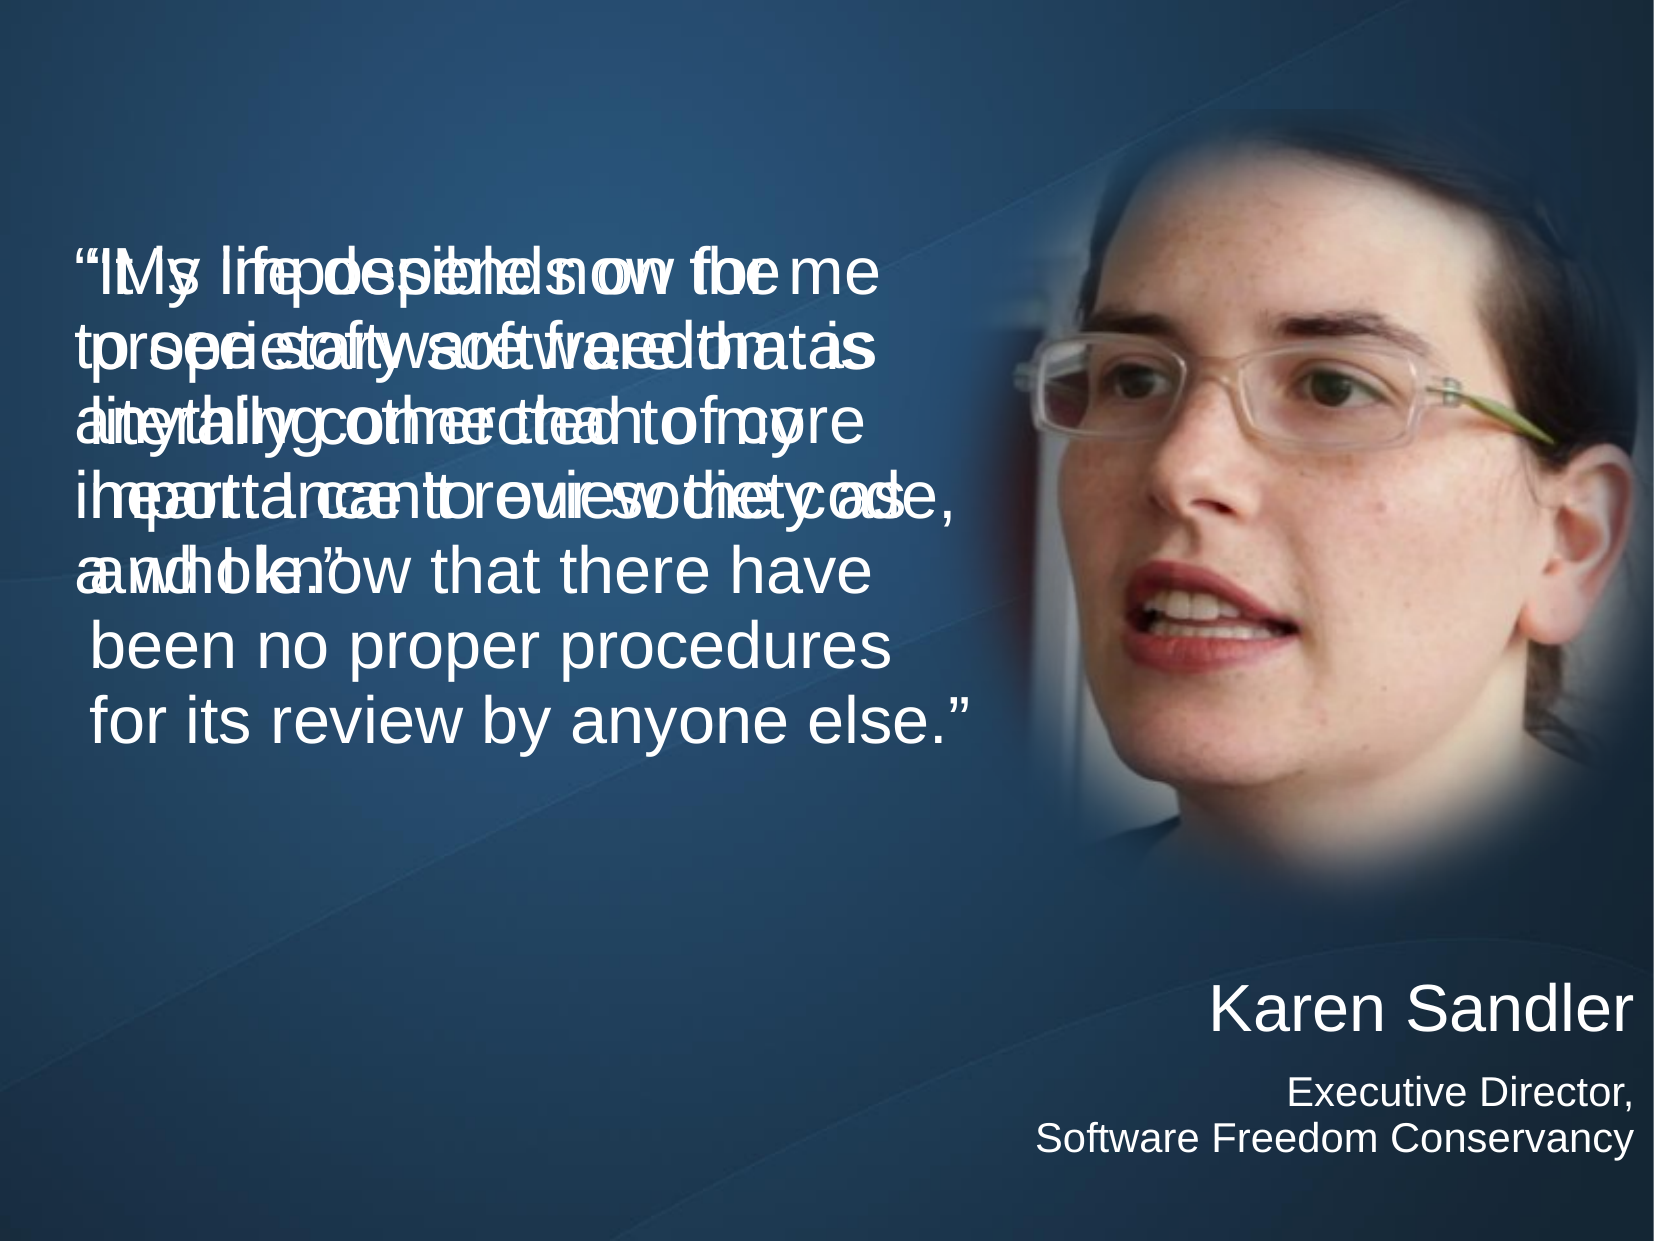

“It is impossible now for me to see software freedom as anything other than of core importance to our society as a whole.”
“My life depends on the proprietary software that is literally connected to my heart. I can't review the code, and I know that there have been no proper procedures for its review by anyone else.”
Karen Sandler
Executive Director,
Software Freedom Conservancy